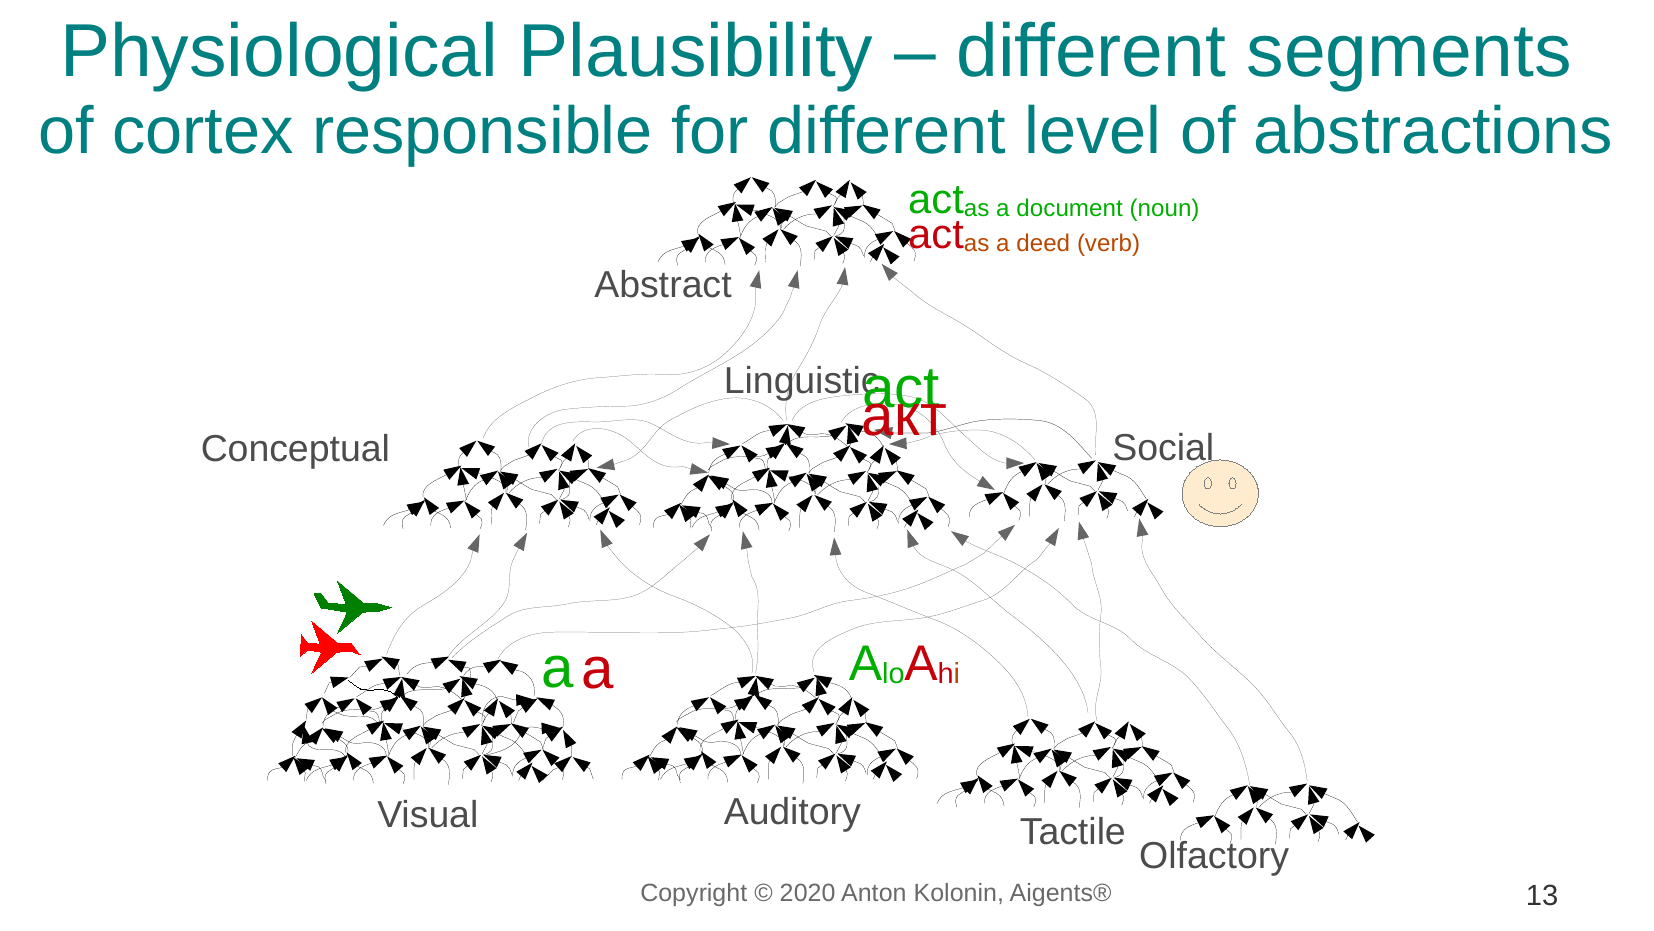

Physiological Plausibility – different segments
of cortex responsible for different level of abstractions
actas a document (noun)
actas a deed (verb)
Abstract
act
Linguistic
акт
Social
Conceptual
a
Alo
Ahi
а
Auditory
Visual
Tactile
Olfactory
Copyright © 2020 Anton Kolonin, Aigents®
13